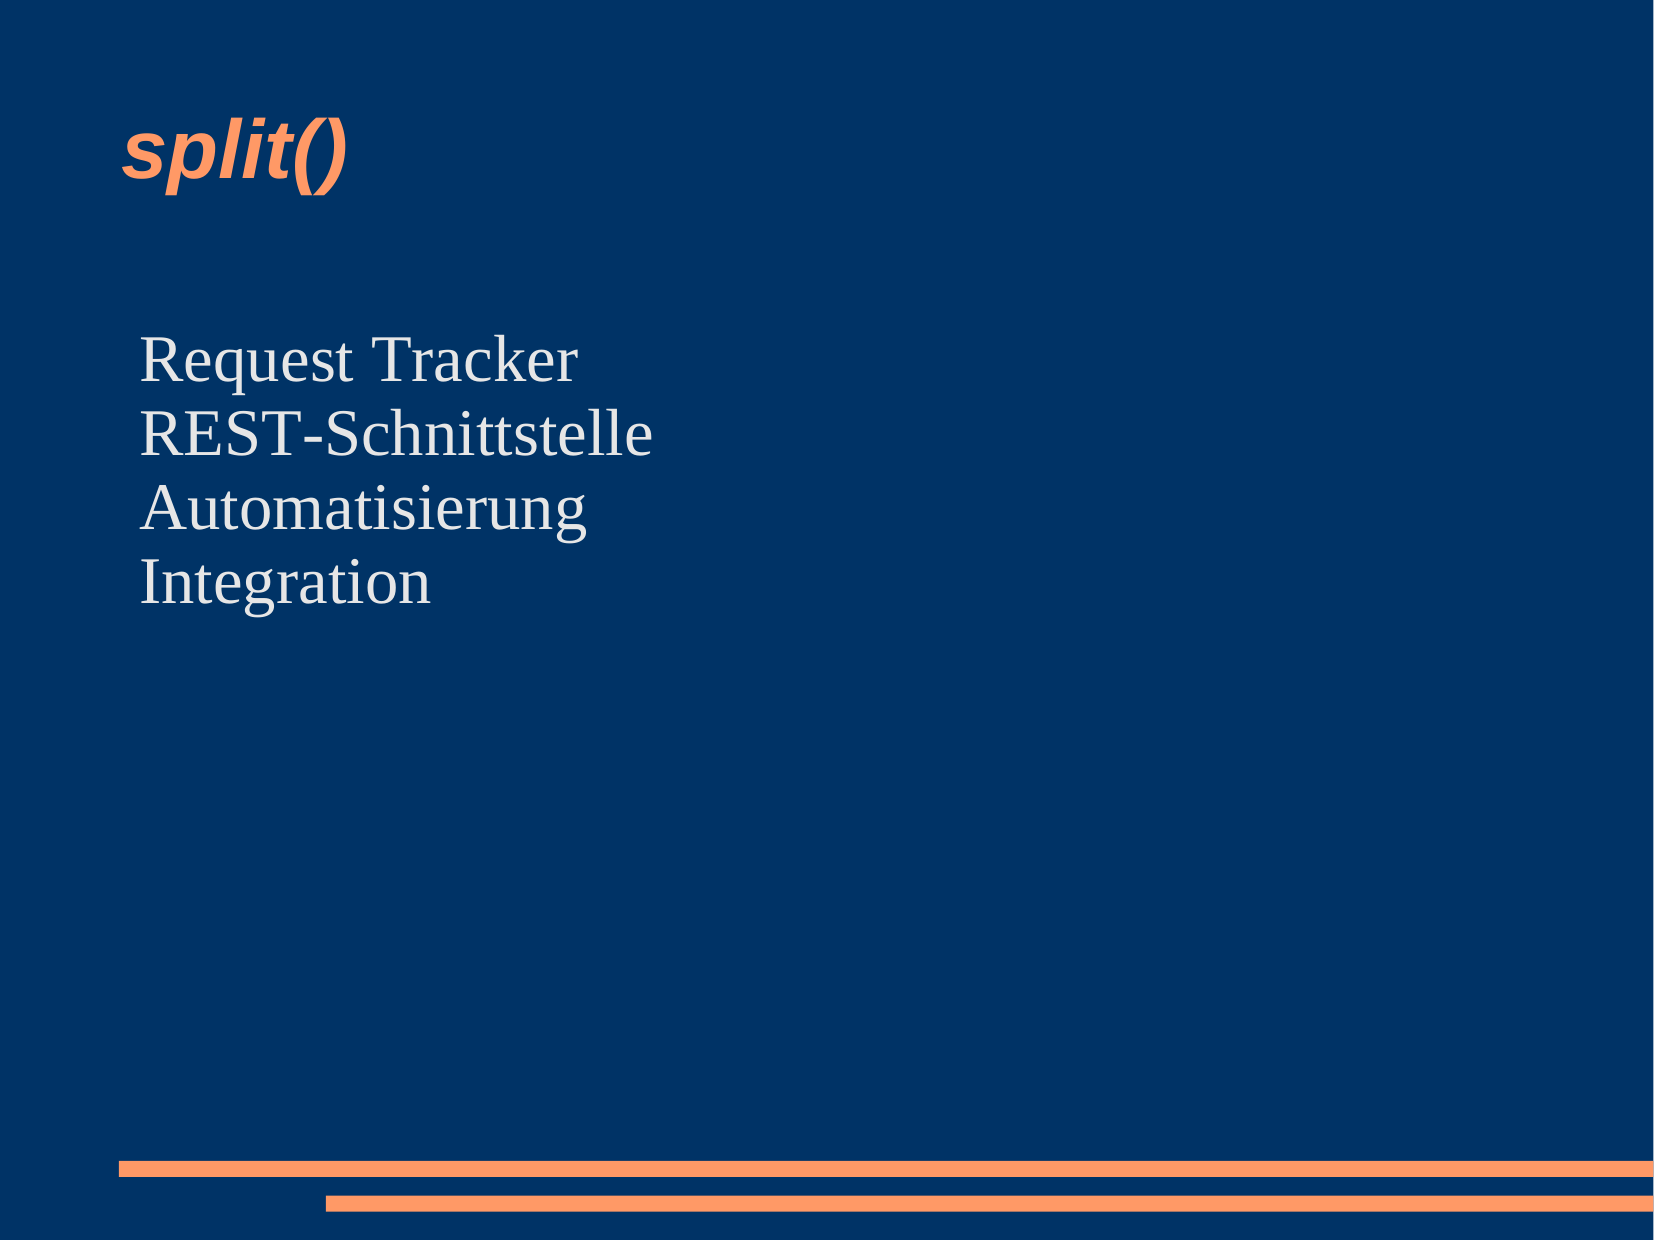

# split()
Request Tracker
REST-Schnittstelle
Automatisierung
Integration